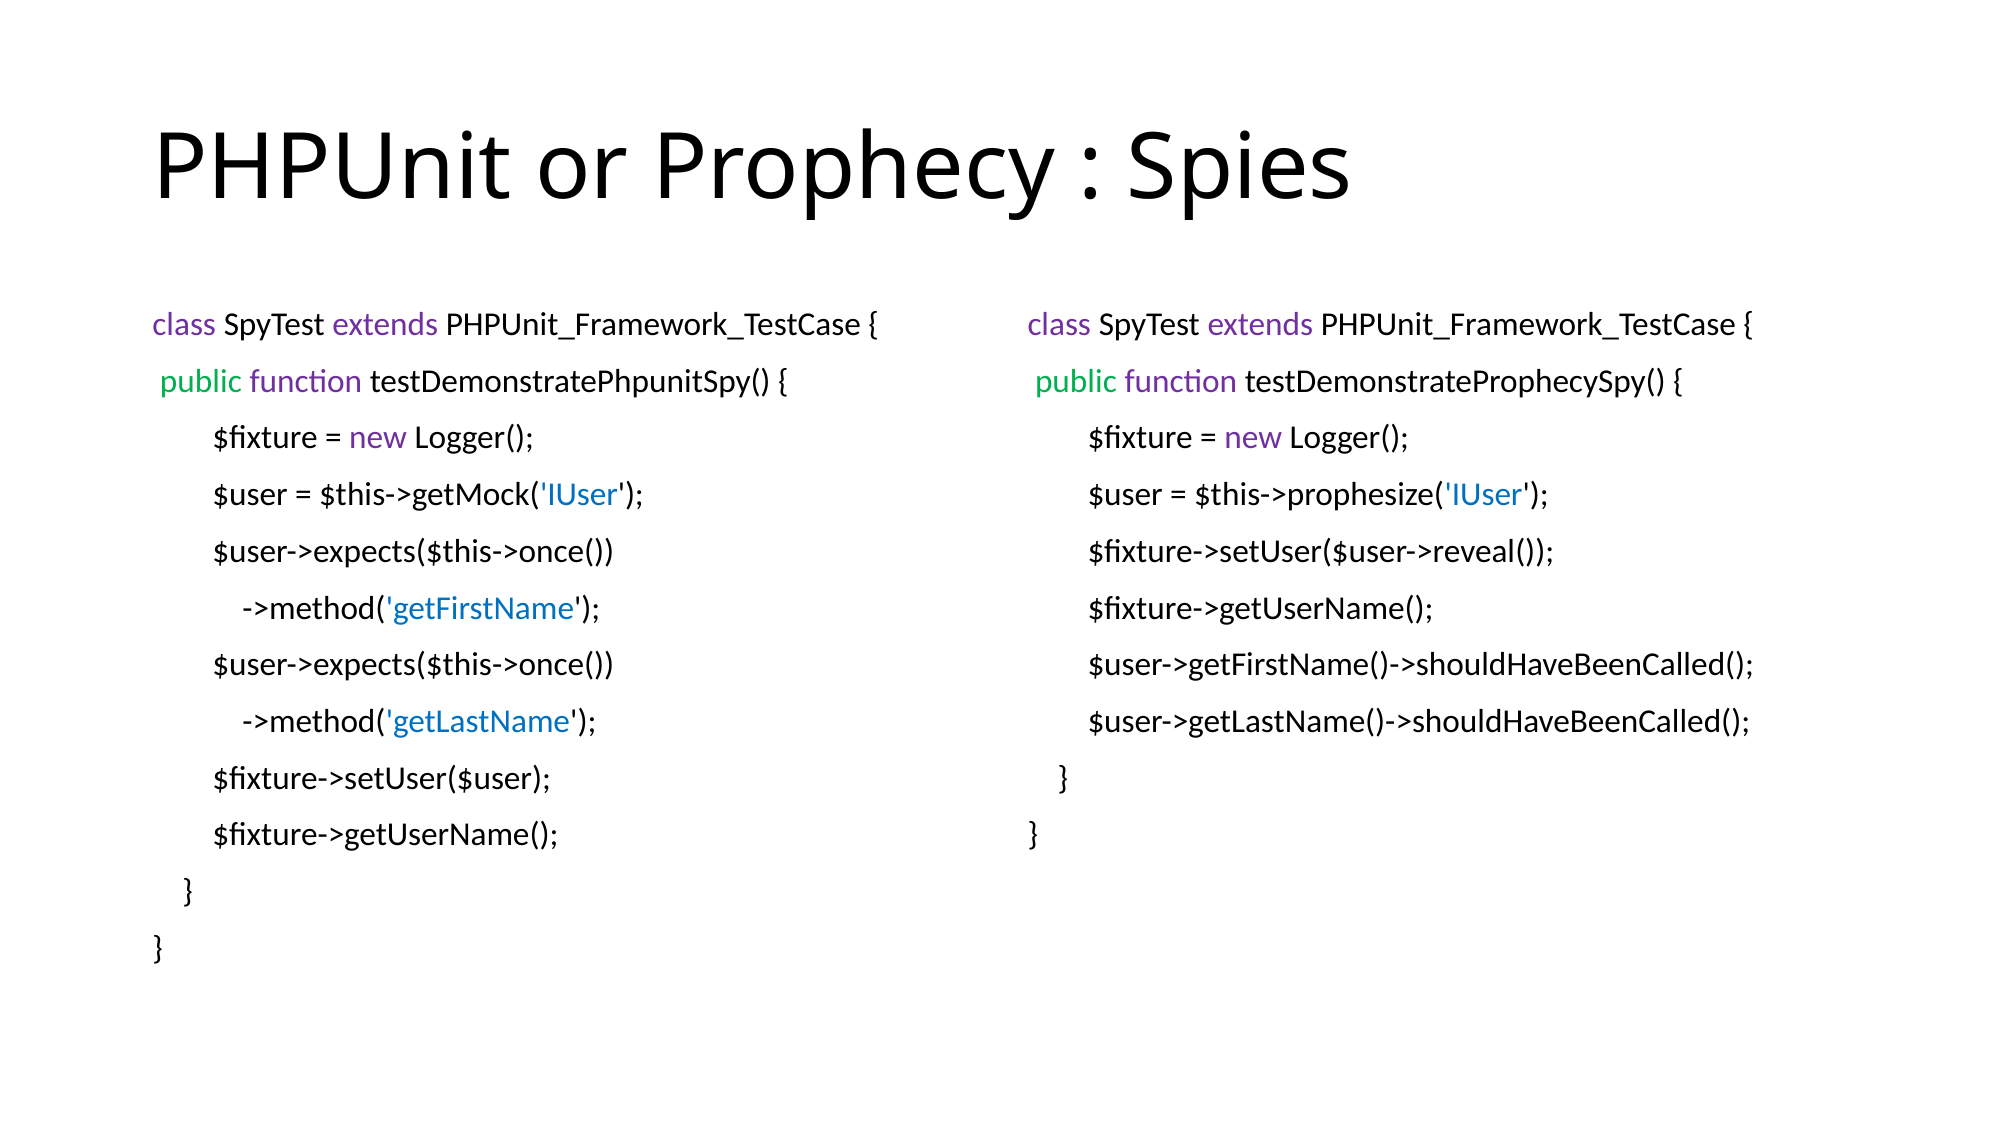

# PHPUnit or Prophecy : Spies
class SpyTest extends PHPUnit_Framework_TestCase {
 public function testDemonstratePhpunitSpy() {
 $fixture = new Logger();
 $user = $this->getMock('IUser');
 $user->expects($this->once())
 ->method('getFirstName');
 $user->expects($this->once())
 ->method('getLastName');
 $fixture->setUser($user);
 $fixture->getUserName();
 }
}
class SpyTest extends PHPUnit_Framework_TestCase {
 public function testDemonstrateProphecySpy() {
 $fixture = new Logger();
 $user = $this->prophesize('IUser');
 $fixture->setUser($user->reveal());
 $fixture->getUserName();
 $user->getFirstName()->shouldHaveBeenCalled();
 $user->getLastName()->shouldHaveBeenCalled();
 }
}